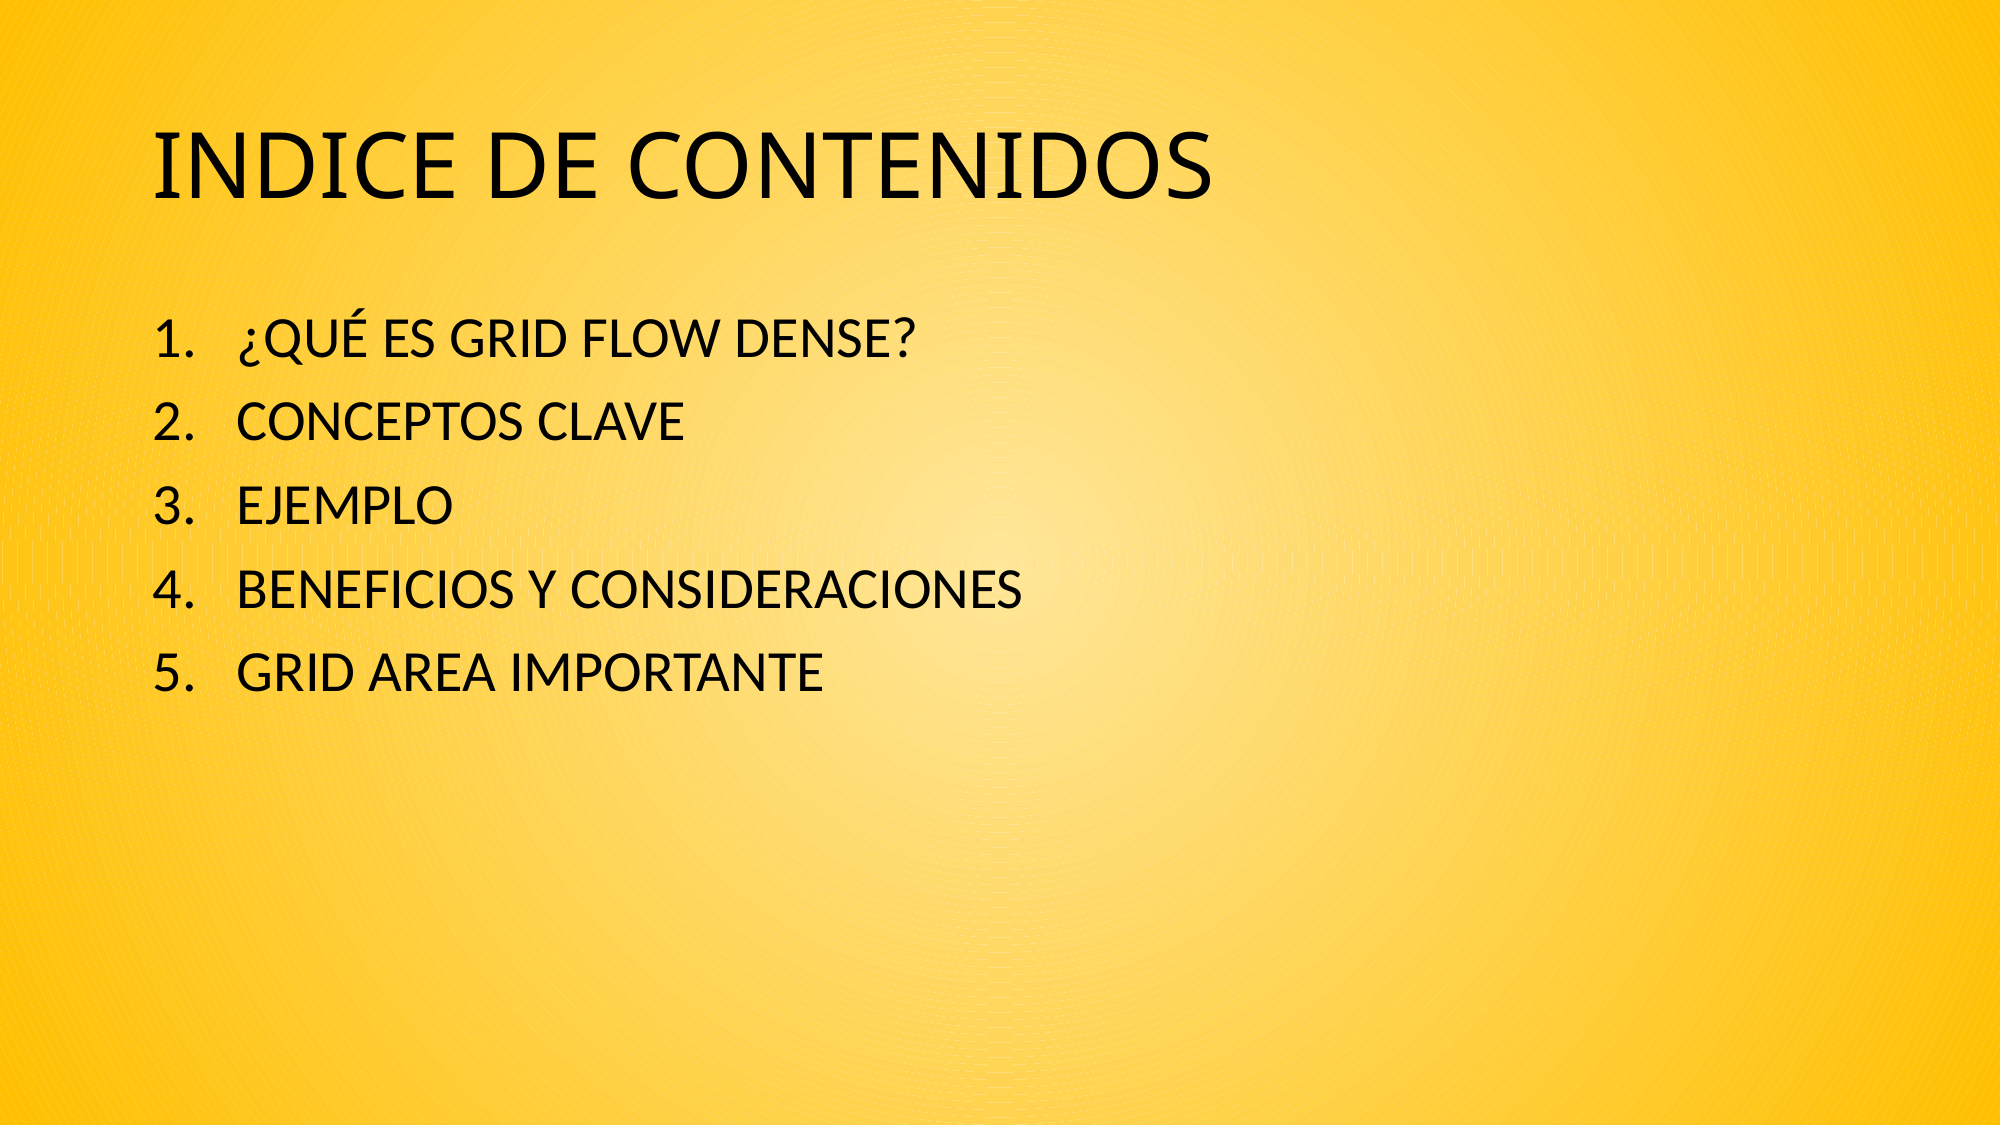

# INDICE DE CONTENIDOS
¿QUÉ ES GRID FLOW DENSE?
CONCEPTOS CLAVE
EJEMPLO
BENEFICIOS Y CONSIDERACIONES
GRID AREA IMPORTANTE